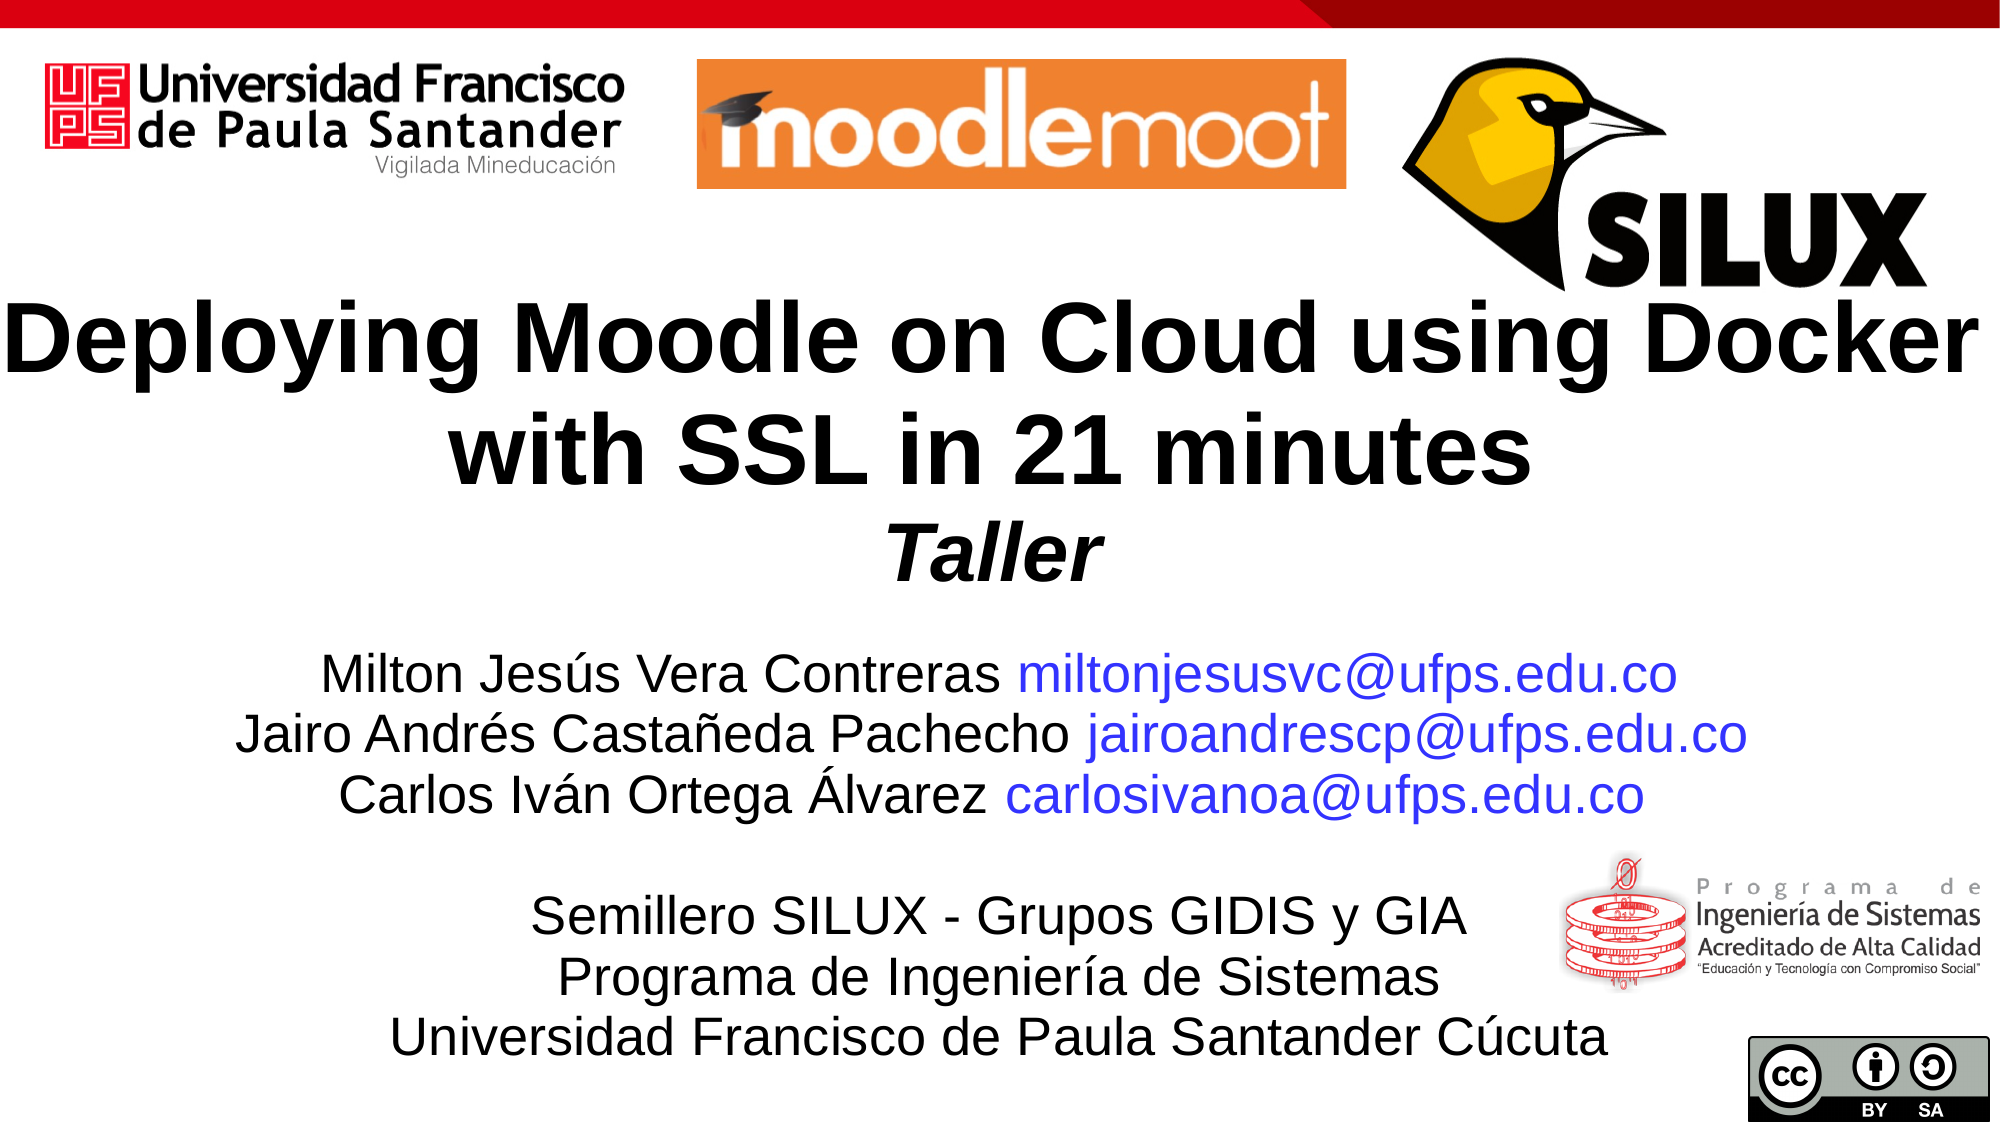

# Deploying Moodle on Cloud using Docker with SSL in 21 minutes Taller
Milton Jesús Vera Contreras miltonjesusvc@ufps.edu.co
Jairo Andrés Castañeda Pachecho jairoandrescp@ufps.edu.co
Carlos Iván Ortega Álvarez carlosivanoa@ufps.edu.co
Semillero SILUX - Grupos GIDIS y GIA
Programa de Ingeniería de Sistemas
Universidad Francisco de Paula Santander Cúcuta